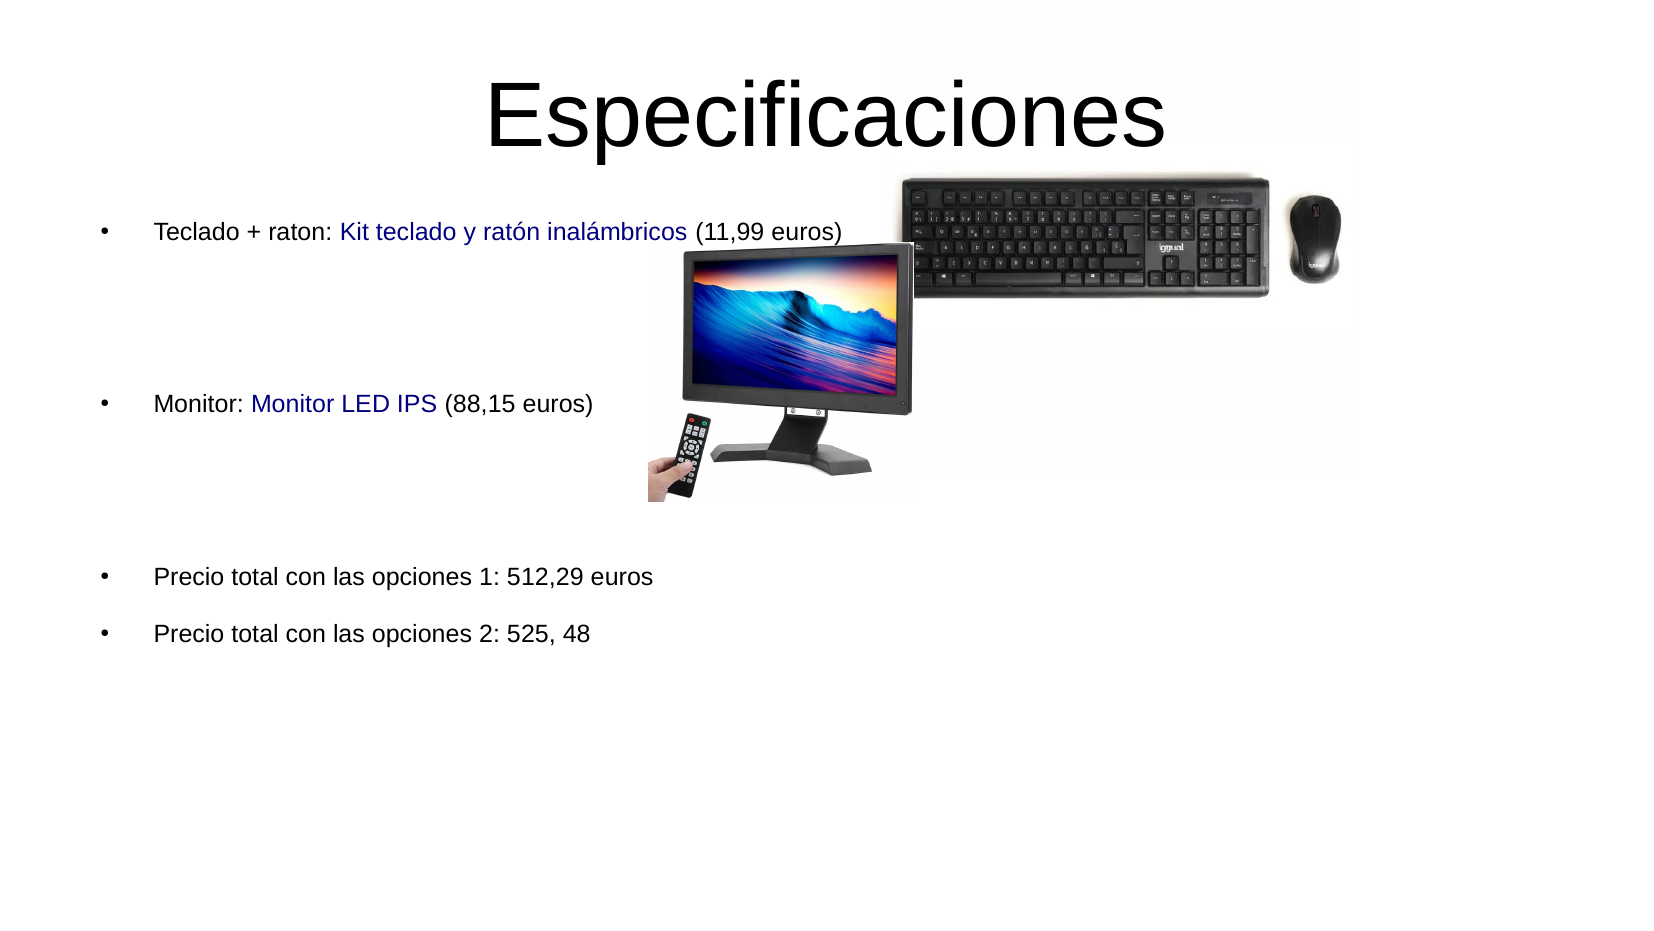

# Especificaciones
Teclado + raton: Kit teclado y ratón inalámbricos (11,99 euros)
Monitor: Monitor LED IPS (88,15 euros)
Precio total con las opciones 1: 512,29 euros
Precio total con las opciones 2: 525, 48